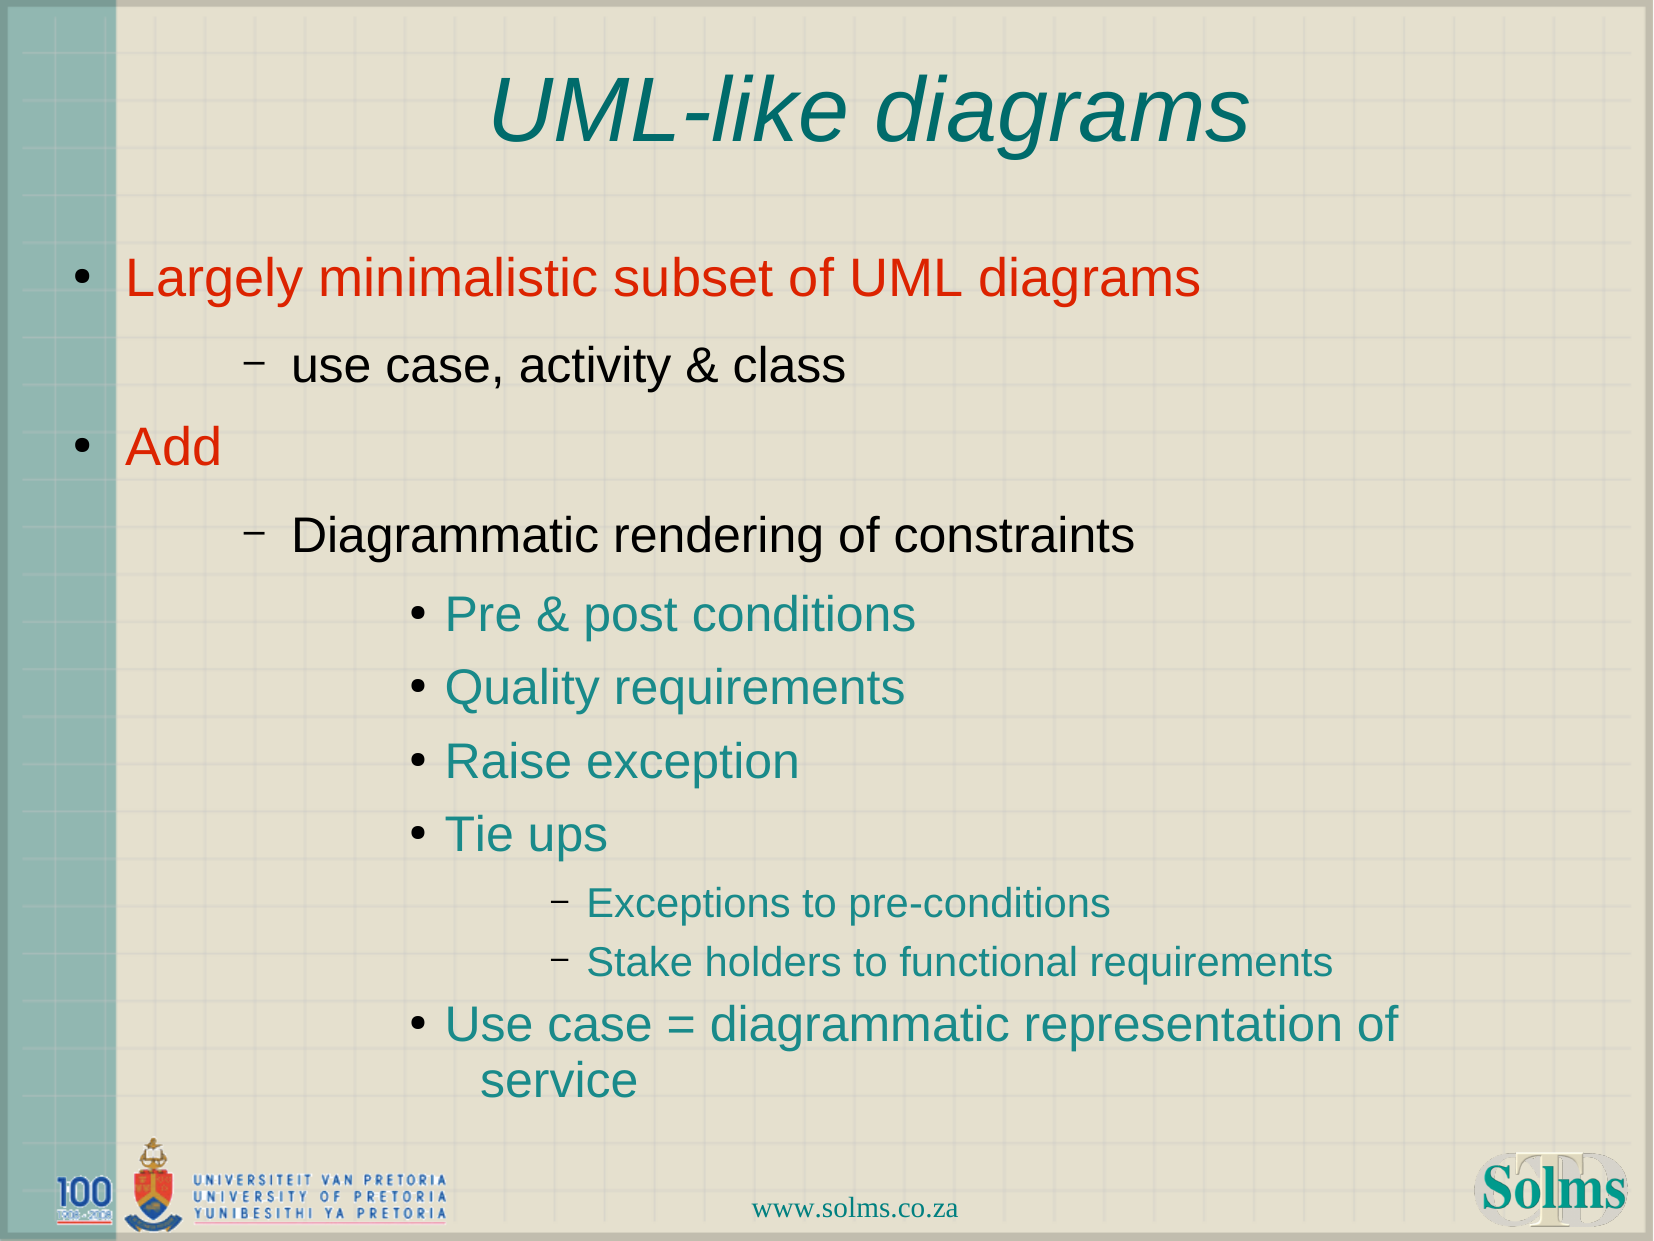

# UML-like diagrams
Largely minimalistic subset of UML diagrams
use case, activity & class
Add
Diagrammatic rendering of constraints
Pre & post conditions
Quality requirements
Raise exception
Tie ups
Exceptions to pre-conditions
Stake holders to functional requirements
Use case = diagrammatic representation of service
17